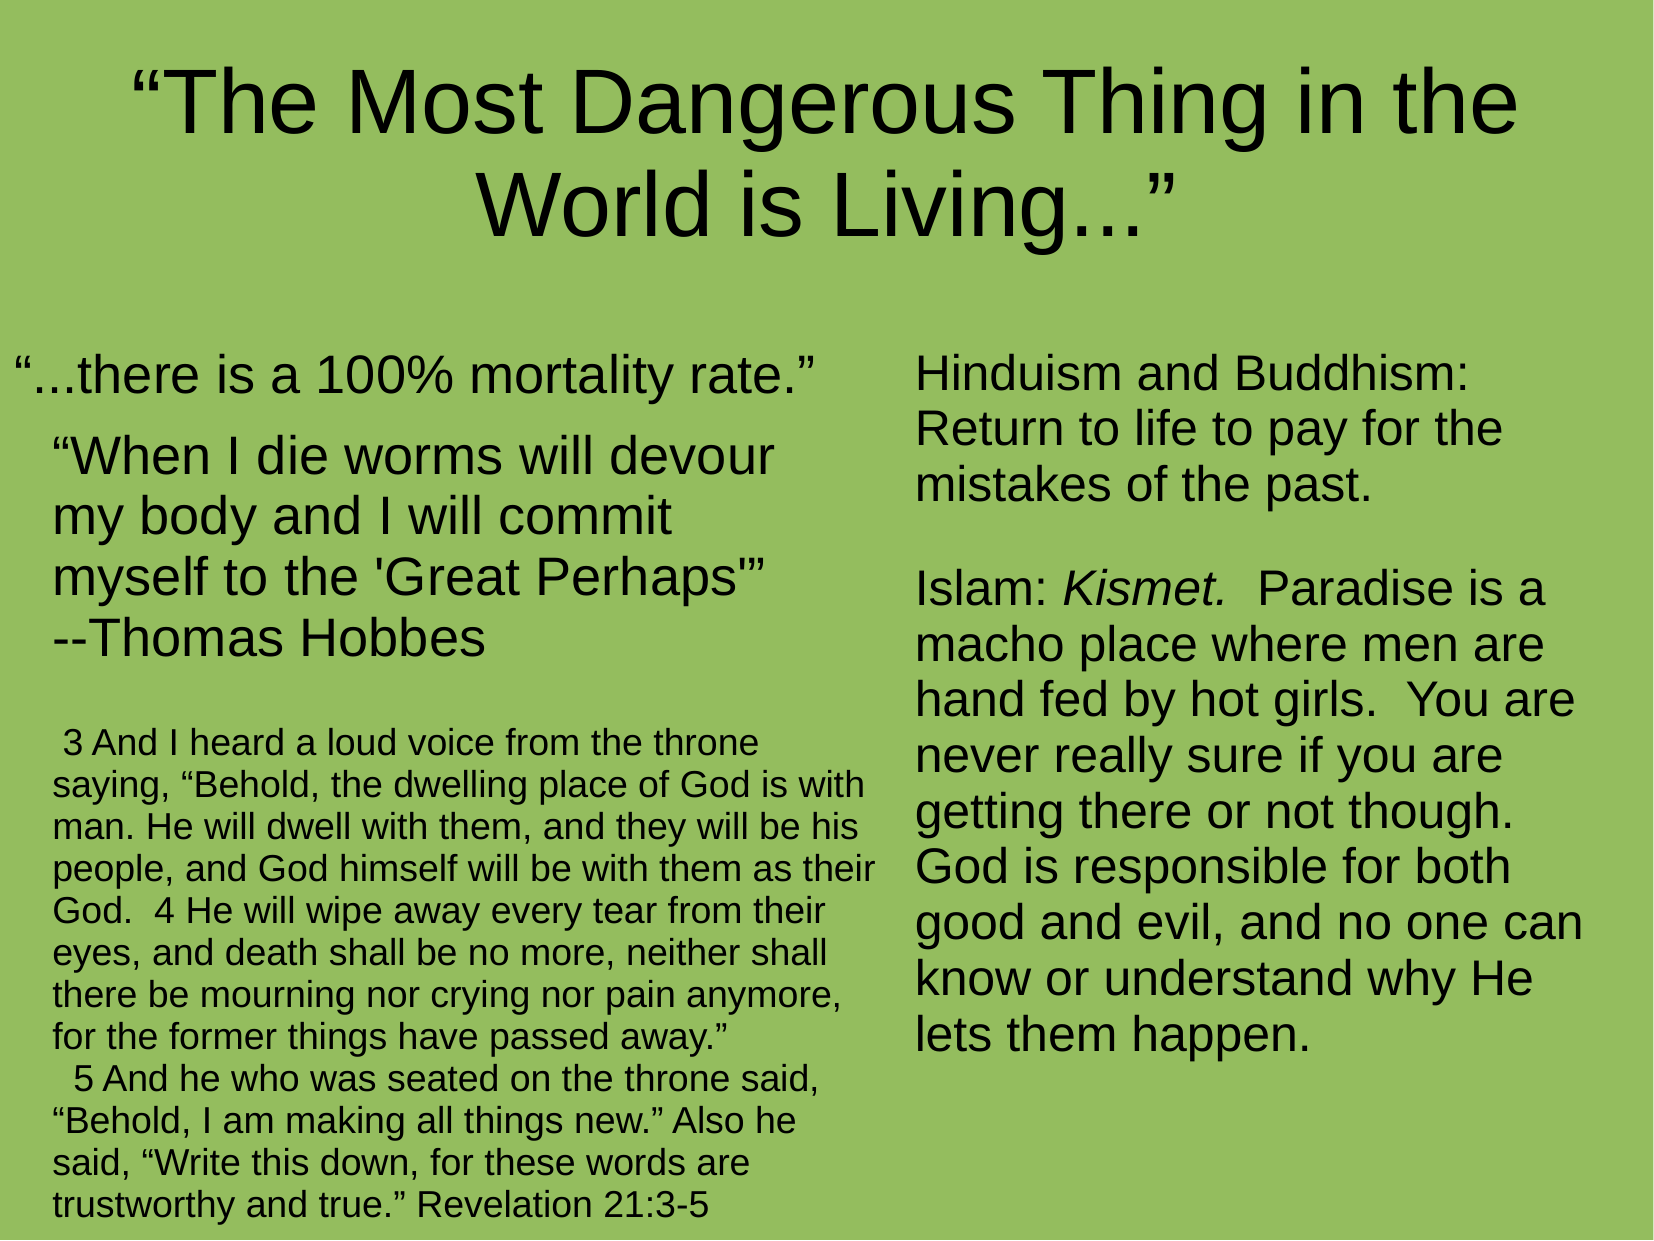

# “The Most Dangerous Thing in the World is Living...”
“...there is a 100% mortality rate.”
Hinduism and Buddhism:
Return to life to pay for the mistakes of the past.
“When I die worms will devour my body and I will commit myself to the 'Great Perhaps'”
--Thomas Hobbes
Islam: Kismet. Paradise is a macho place where men are hand fed by hot girls. You are never really sure if you are getting there or not though. God is responsible for both good and evil, and no one can know or understand why He lets them happen.
 3 And I heard a loud voice from the throne saying, “Behold, the dwelling place of God is with man. He will dwell with them, and they will be his people, and God himself will be with them as their God. 4 He will wipe away every tear from their eyes, and death shall be no more, neither shall there be mourning nor crying nor pain anymore, for the former things have passed away.”
 5 And he who was seated on the throne said, “Behold, I am making all things new.” Also he said, “Write this down, for these words are trustworthy and true.” Revelation 21:3-5